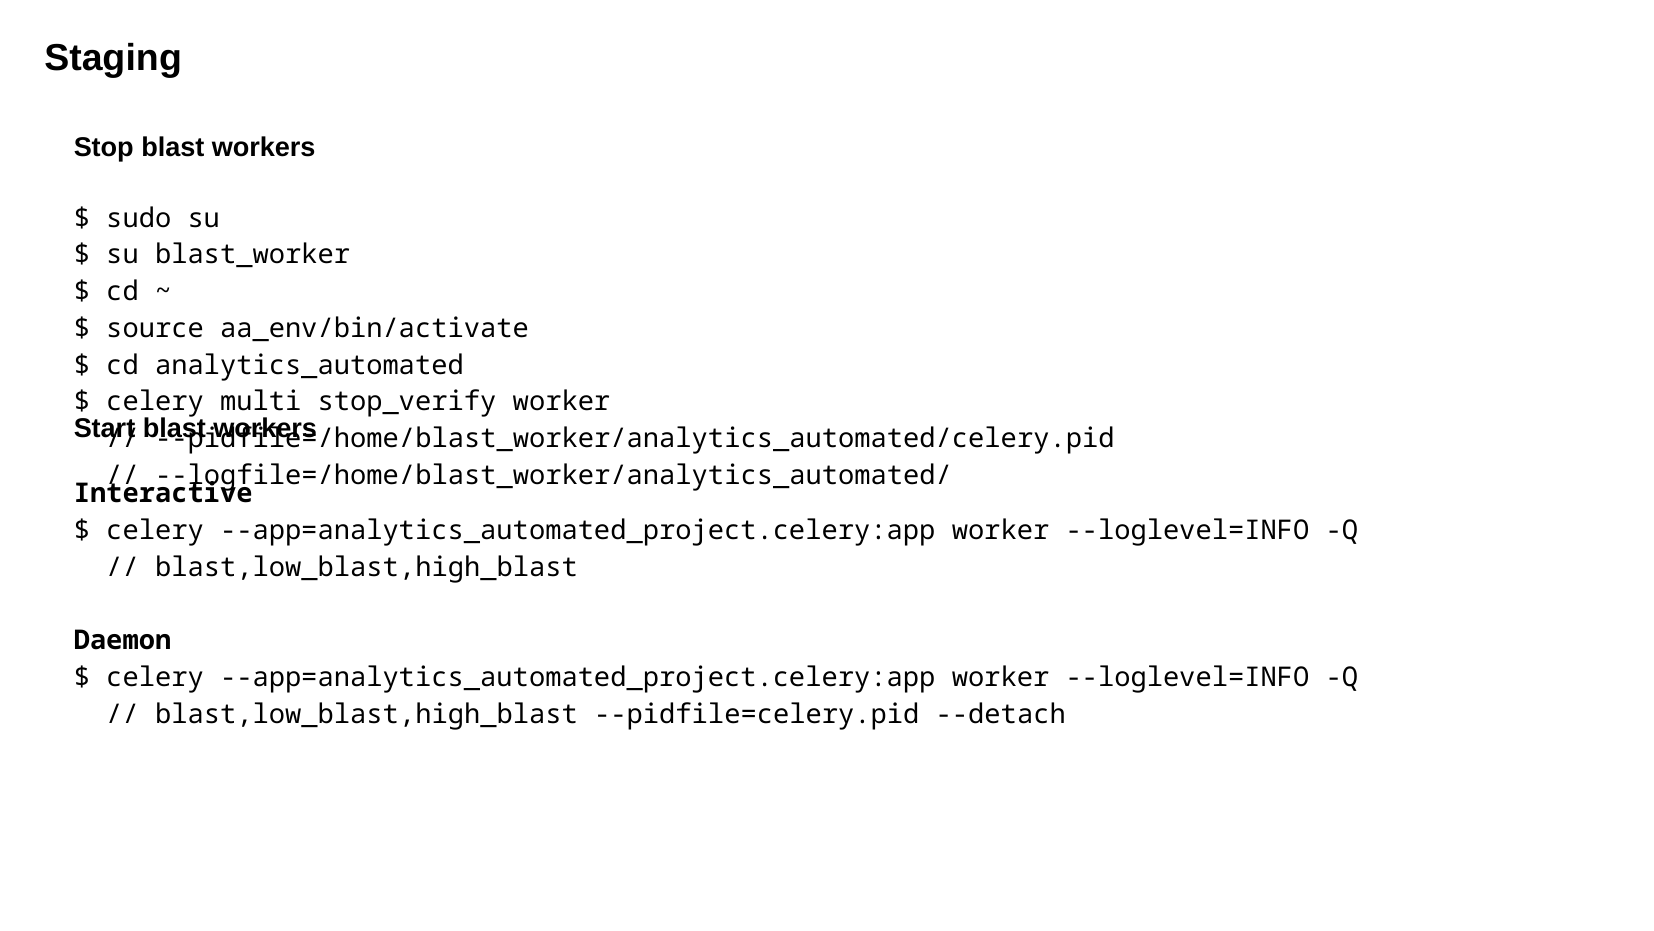

Staging
Stop blast workers
$ sudo su
$ su blast_worker
$ cd ~
$ source aa_env/bin/activate
$ cd analytics_automated
$ celery multi stop_verify worker
 // --pidfile=/home/blast_worker/analytics_automated/celery.pid
 // --logfile=/home/blast_worker/analytics_automated/
Start blast workers
Interactive
$ celery --app=analytics_automated_project.celery:app worker --loglevel=INFO -Q
 // blast,low_blast,high_blast
Daemon
$ celery --app=analytics_automated_project.celery:app worker --loglevel=INFO -Q
 // blast,low_blast,high_blast --pidfile=celery.pid --detach